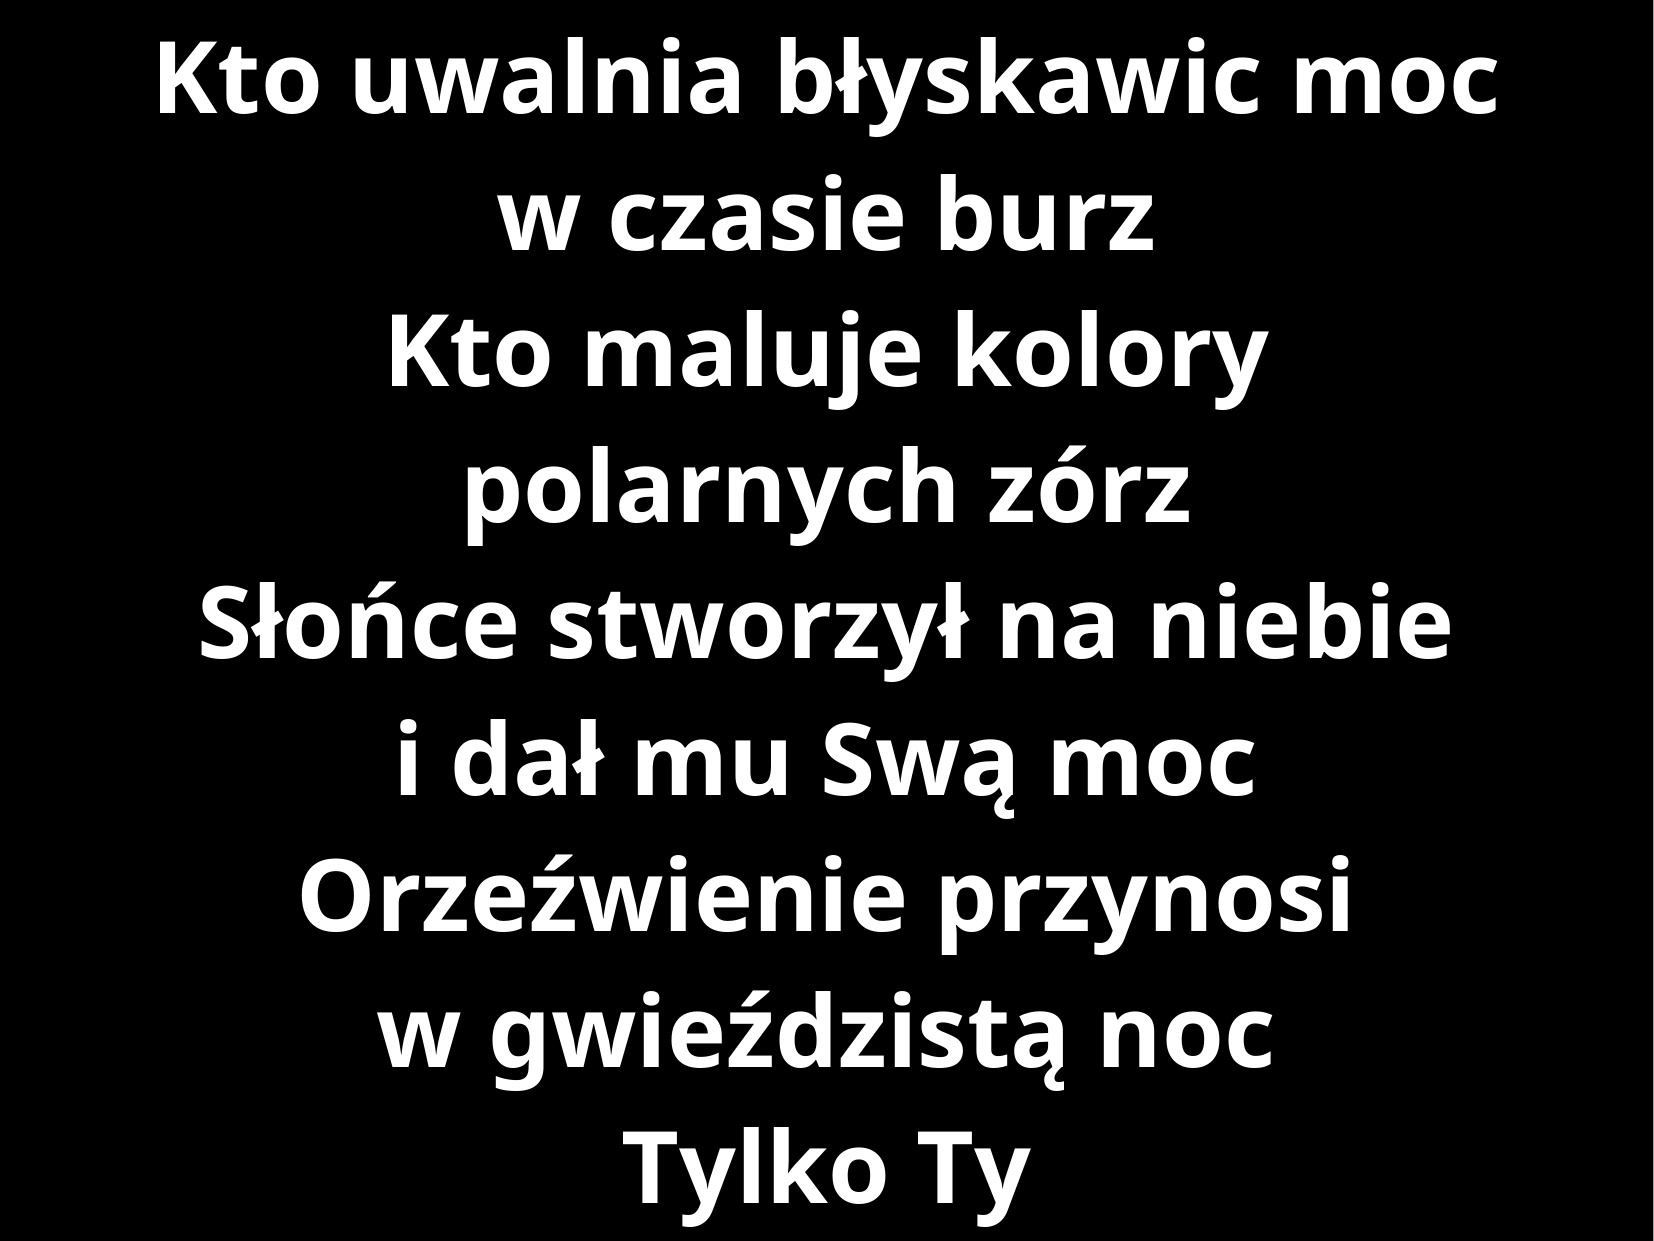

# Kto uwalnia błyskawic moc w czasie burz Kto maluje kolory polarnych zórz Słońce stworzył na niebie i dał mu Swą moc Orzeźwienie przynosi w gwieździstą noc Tylko Ty